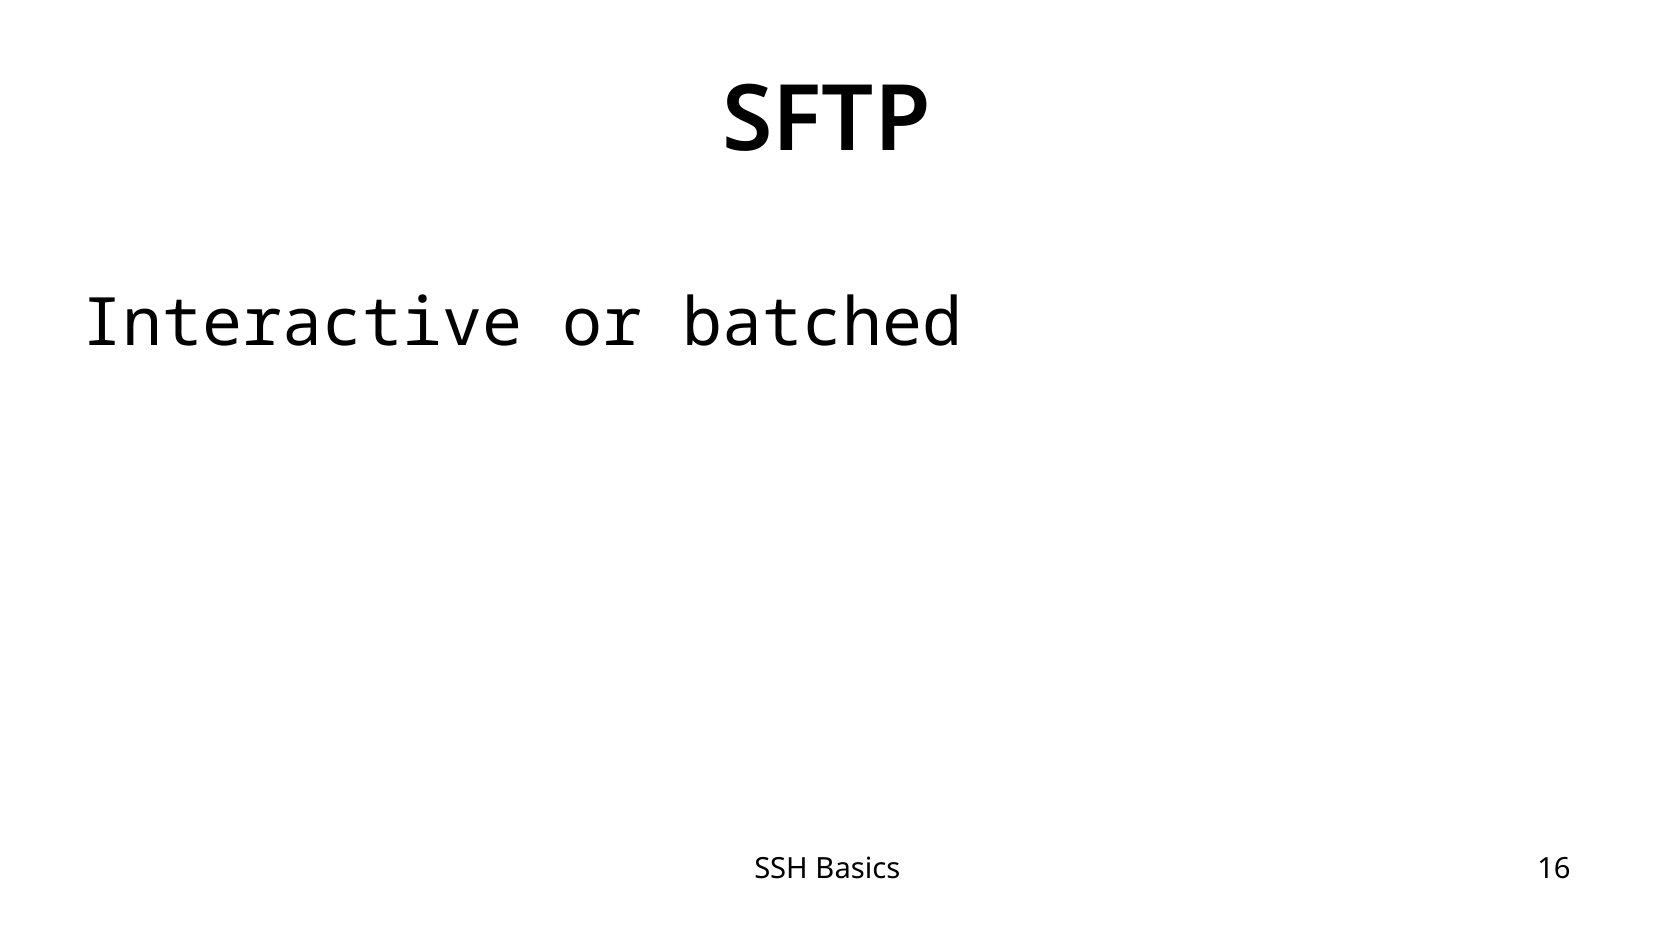

# SFTP
Interactive or batched
SSH Basics
16